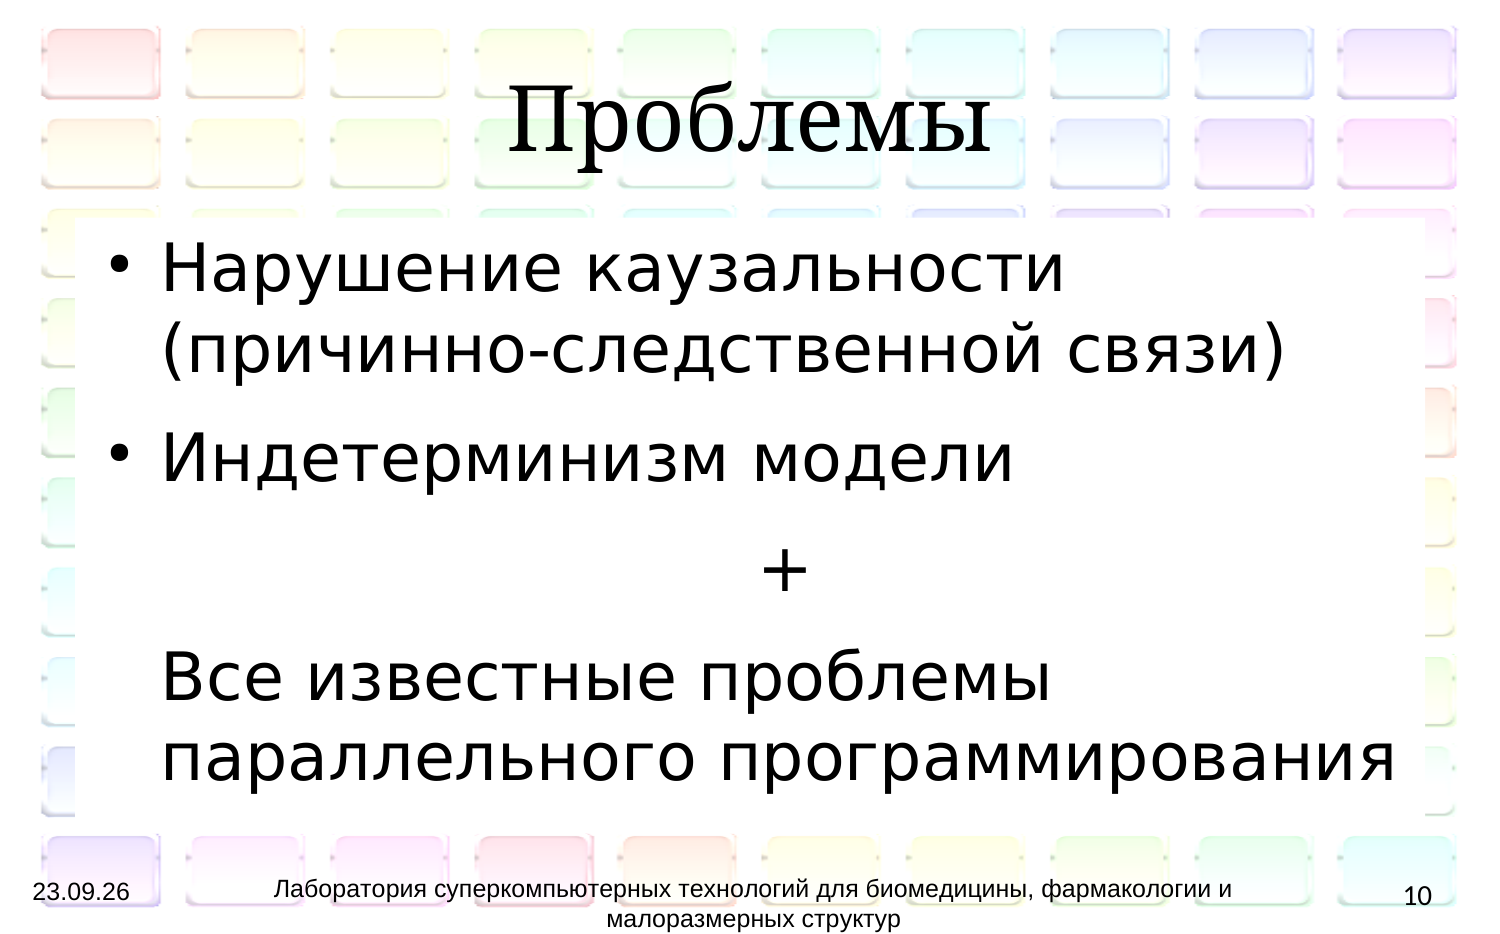

# Проблемы
Нарушение каузальности (причинно-следственной связи)
Индетерминизм модели
+
Все известные проблемы параллельного программирования
Лаборатория суперкомпьютерных технологий для биомедицины, фармакологии и малоразмерных структур